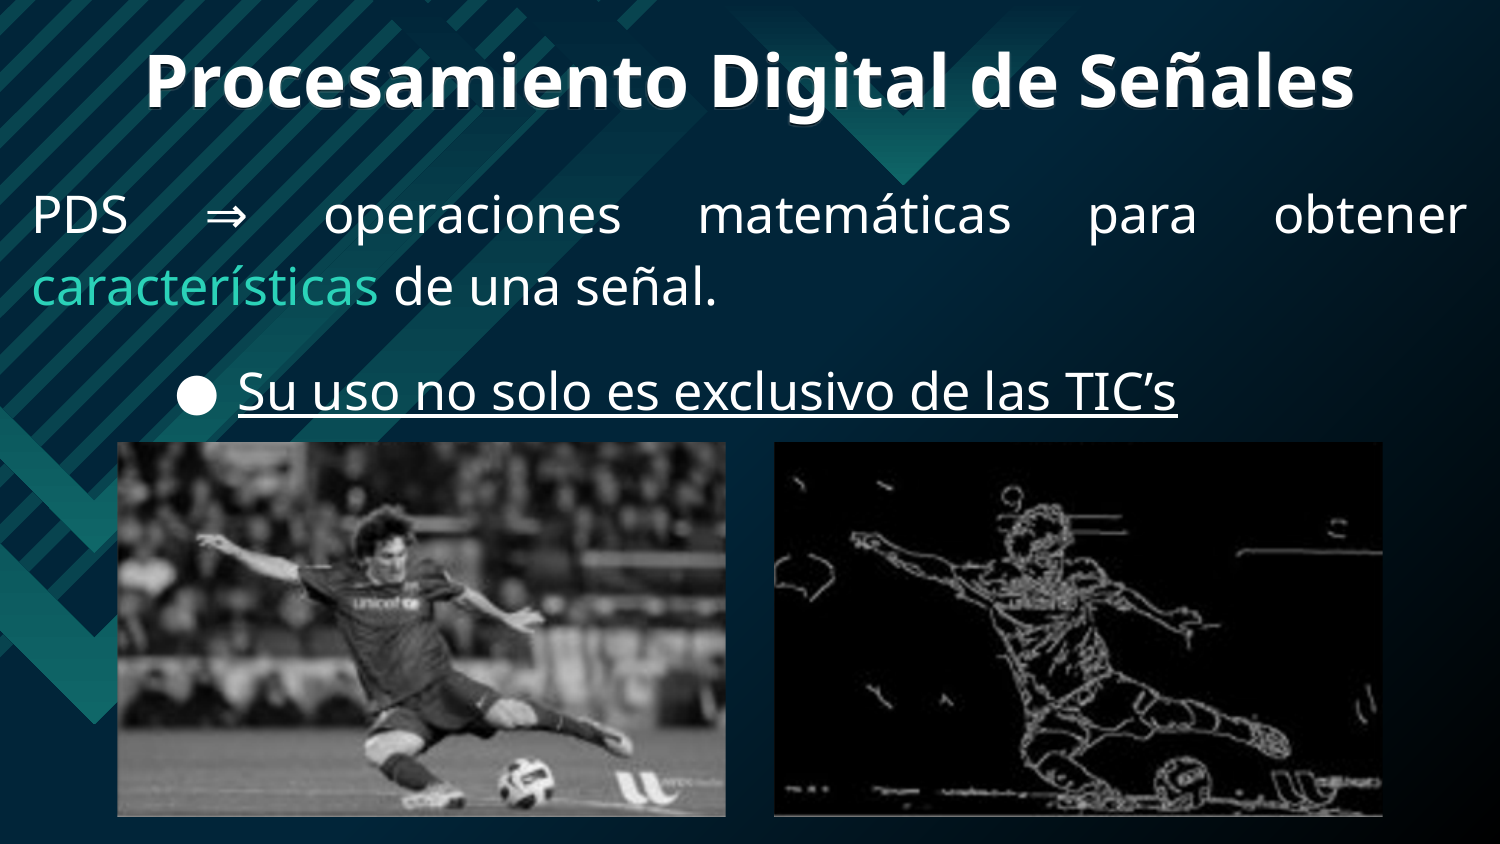

# Procesamiento Digital de Señales
PDS ⇒ operaciones matemáticas para obtener características de una señal.
Su uso no solo es exclusivo de las TIC’s